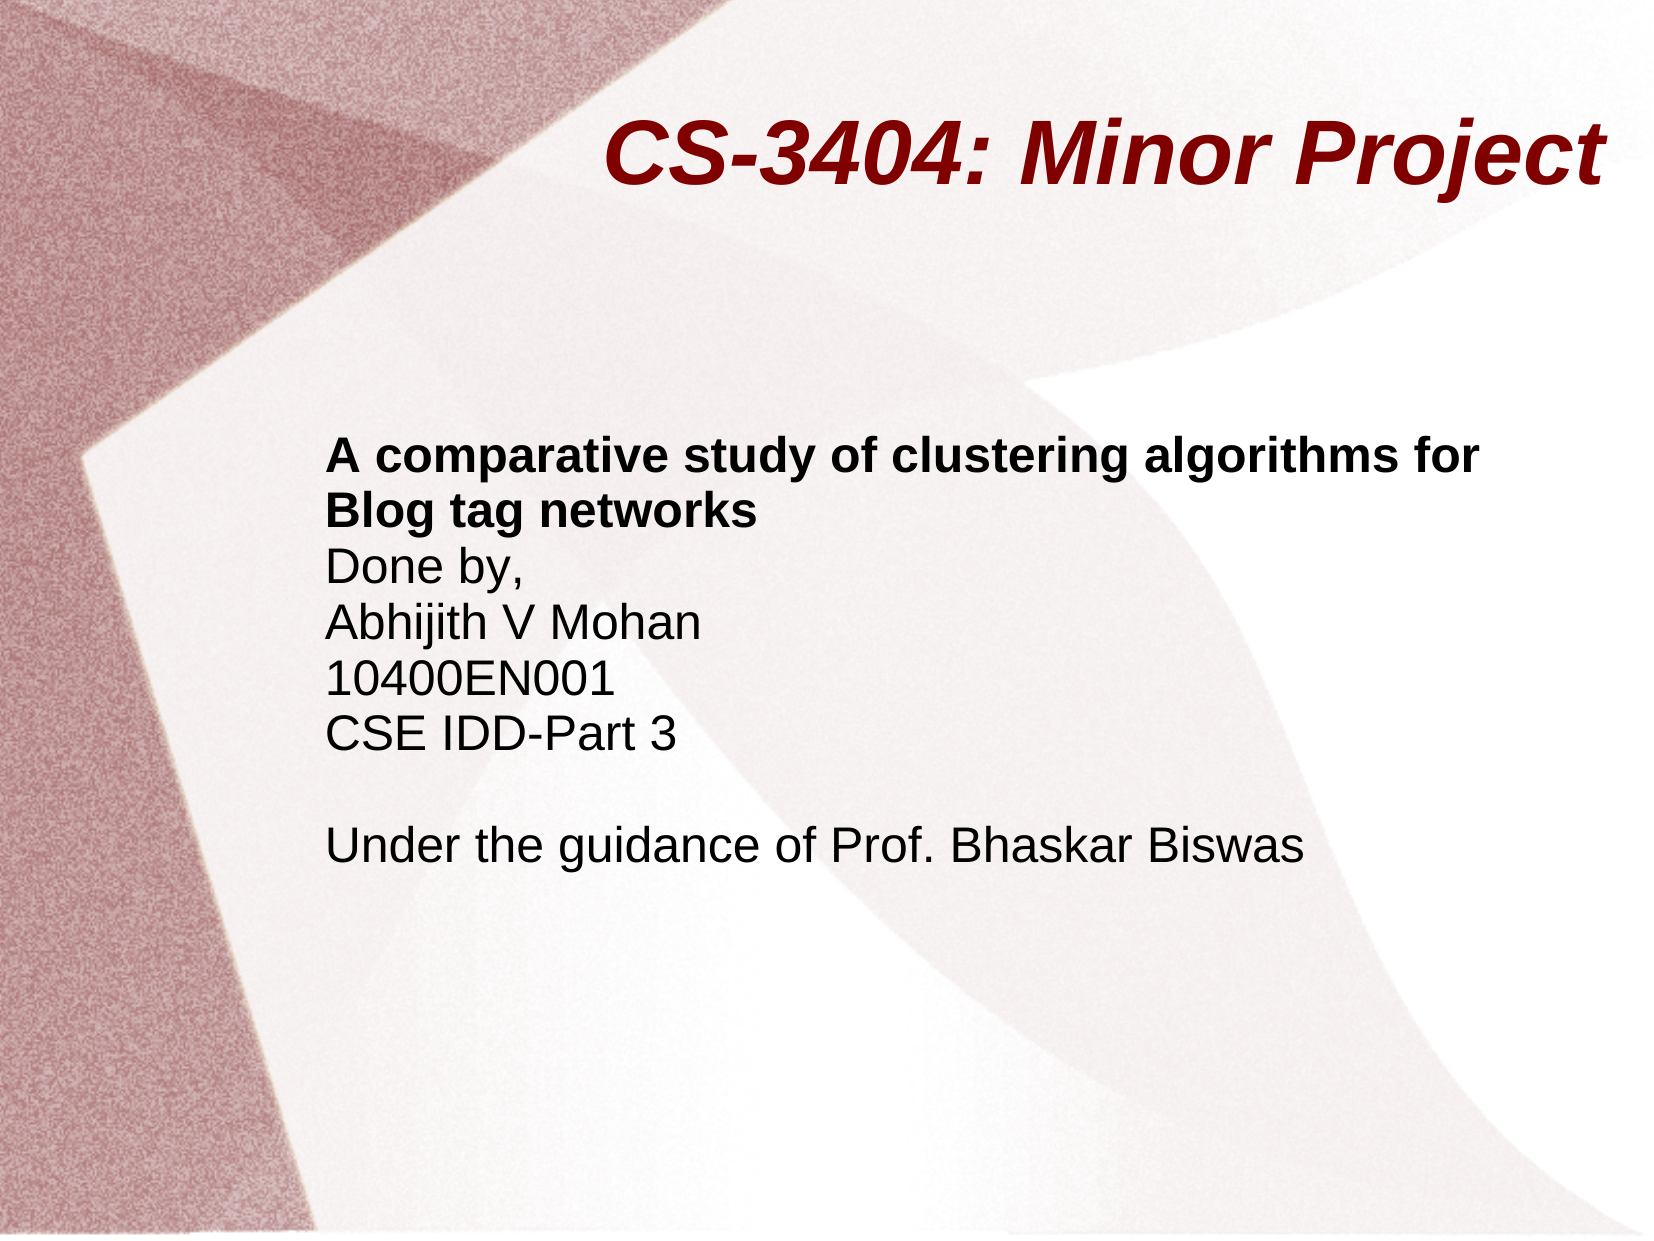

# CS-3404: Minor Project
A comparative study of clustering algorithms for Blog tag networks
Done by,
Abhijith V Mohan
10400EN001
CSE IDD-Part 3
Under the guidance of Prof. Bhaskar Biswas